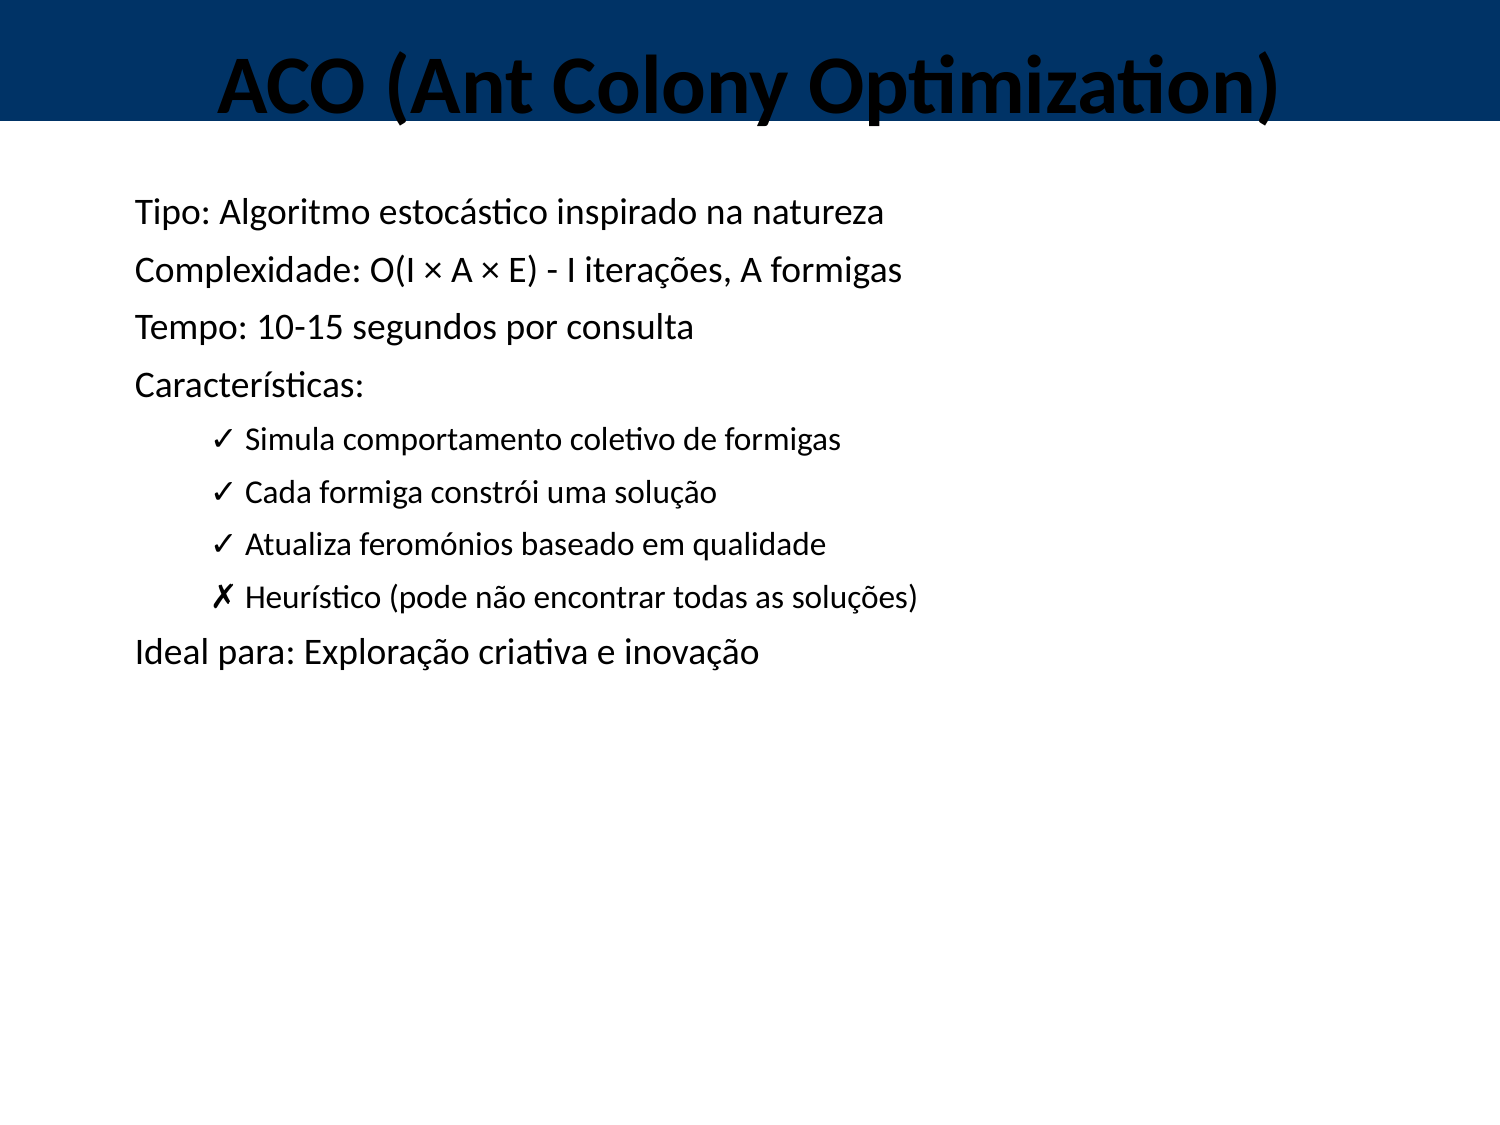

ACO (Ant Colony Optimization)
Tipo: Algoritmo estocástico inspirado na natureza
Complexidade: O(I × A × E) - I iterações, A formigas
Tempo: 10-15 segundos por consulta
Características:
✓ Simula comportamento coletivo de formigas
✓ Cada formiga constrói uma solução
✓ Atualiza feromónios baseado em qualidade
✗ Heurístico (pode não encontrar todas as soluções)
Ideal para: Exploração criativa e inovação